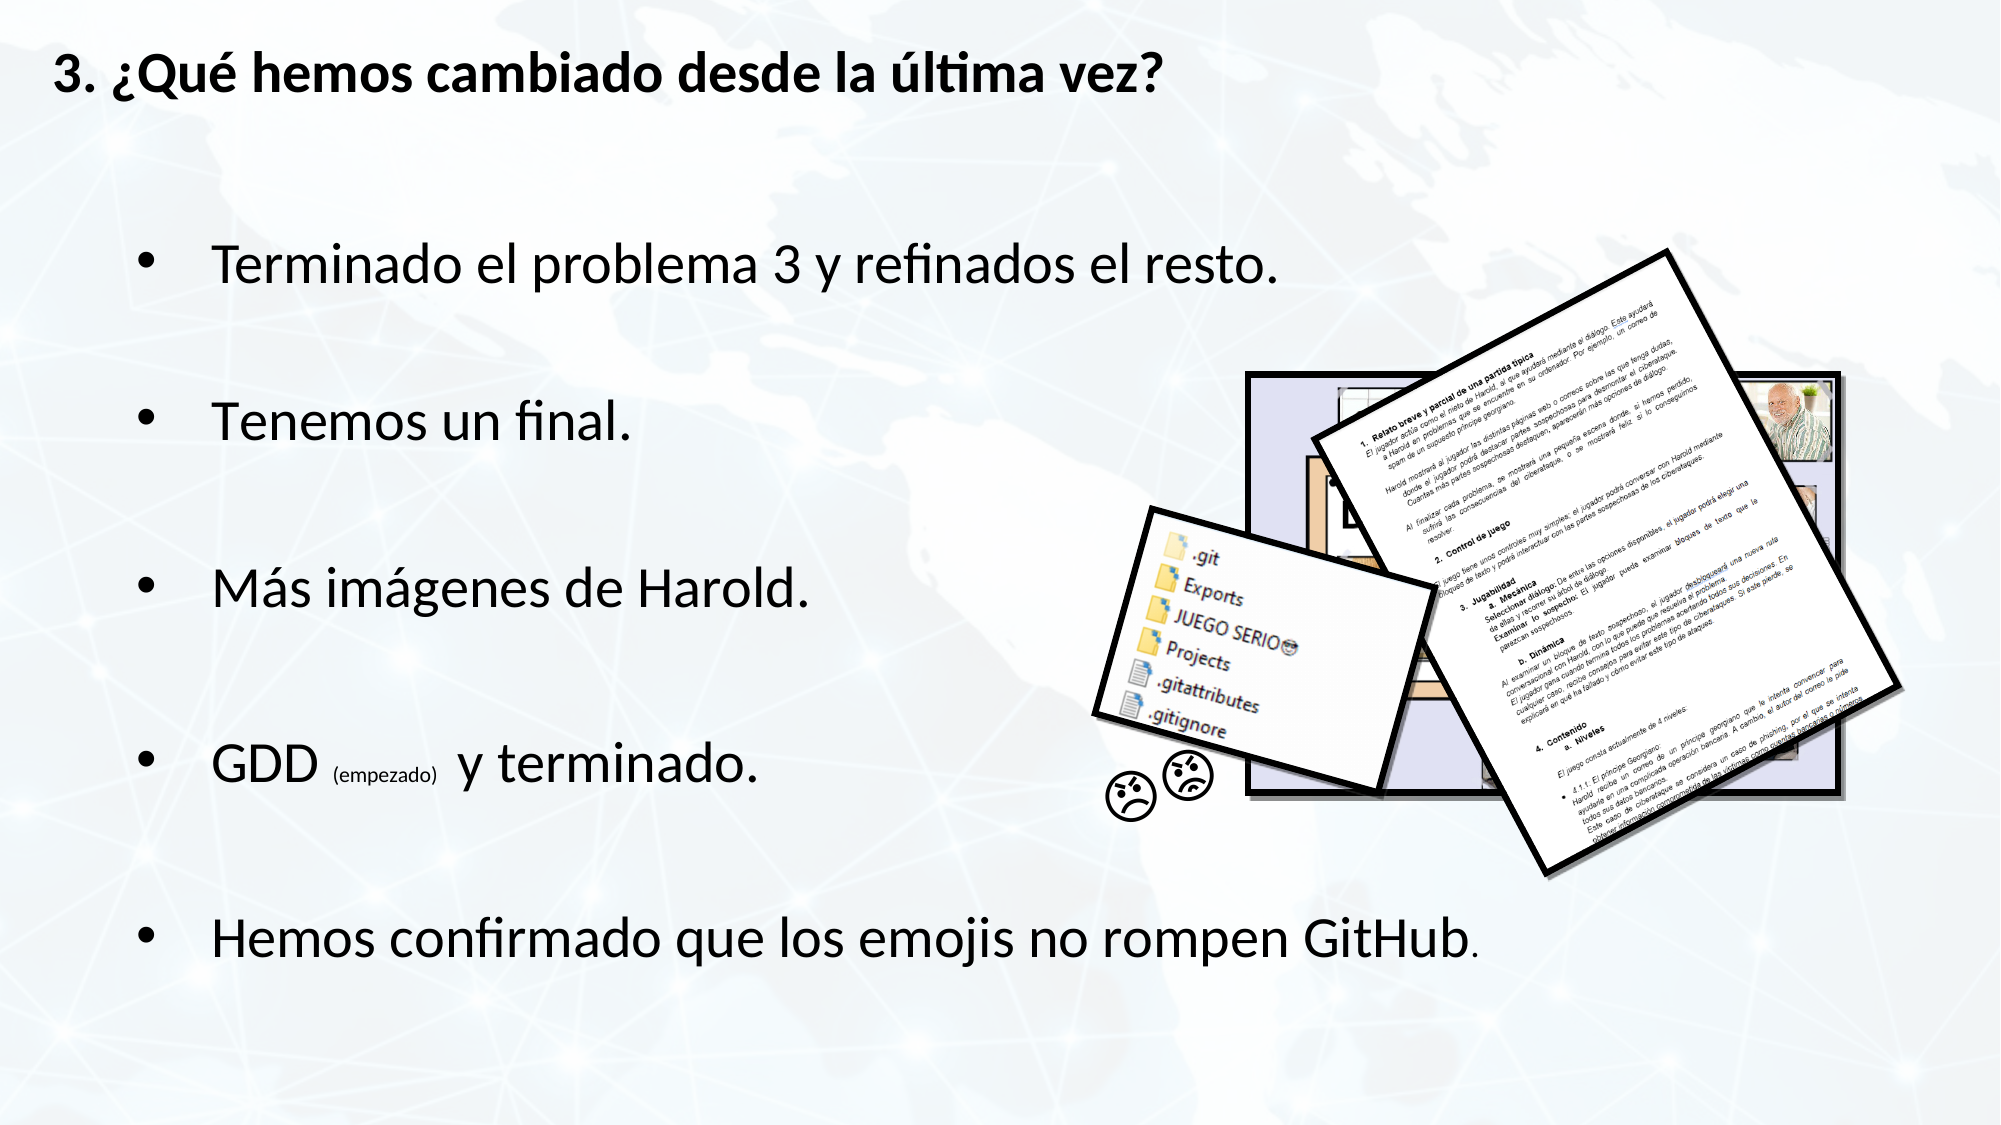

3. ¿Qué hemos cambiado desde la última vez?
Terminado el problema 3 y refinados el resto.
Tenemos un final.
Más imágenes de Harold.
GDD (empezado) y terminado.
😠❌😡❌
Hemos confirmado que los emojis no rompen GitHub.